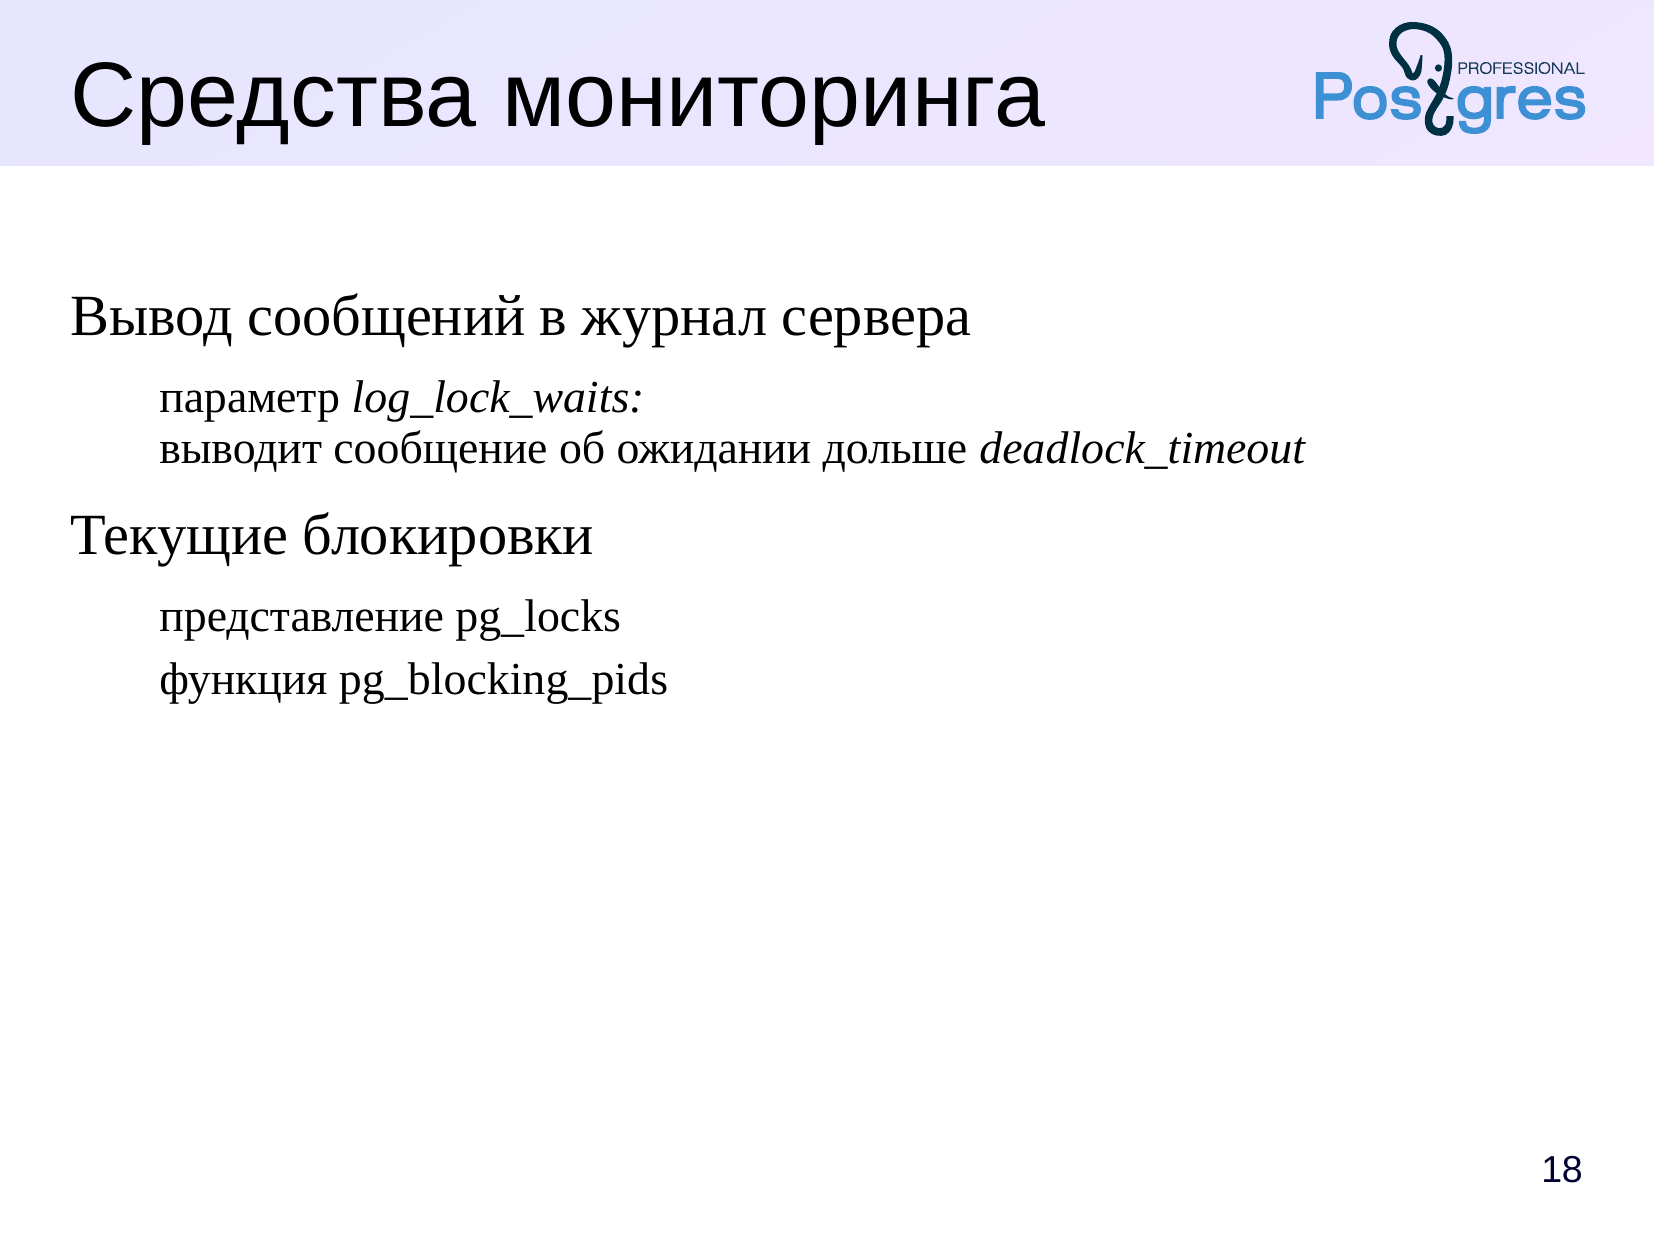

# Средства мониторинга
Вывод сообщений в журнал сервера
параметр log_lock_waits:
выводит сообщение об ожидании дольше deadlock_timeout
Текущие блокировки
представление pg_locks
функция pg_blocking_pids